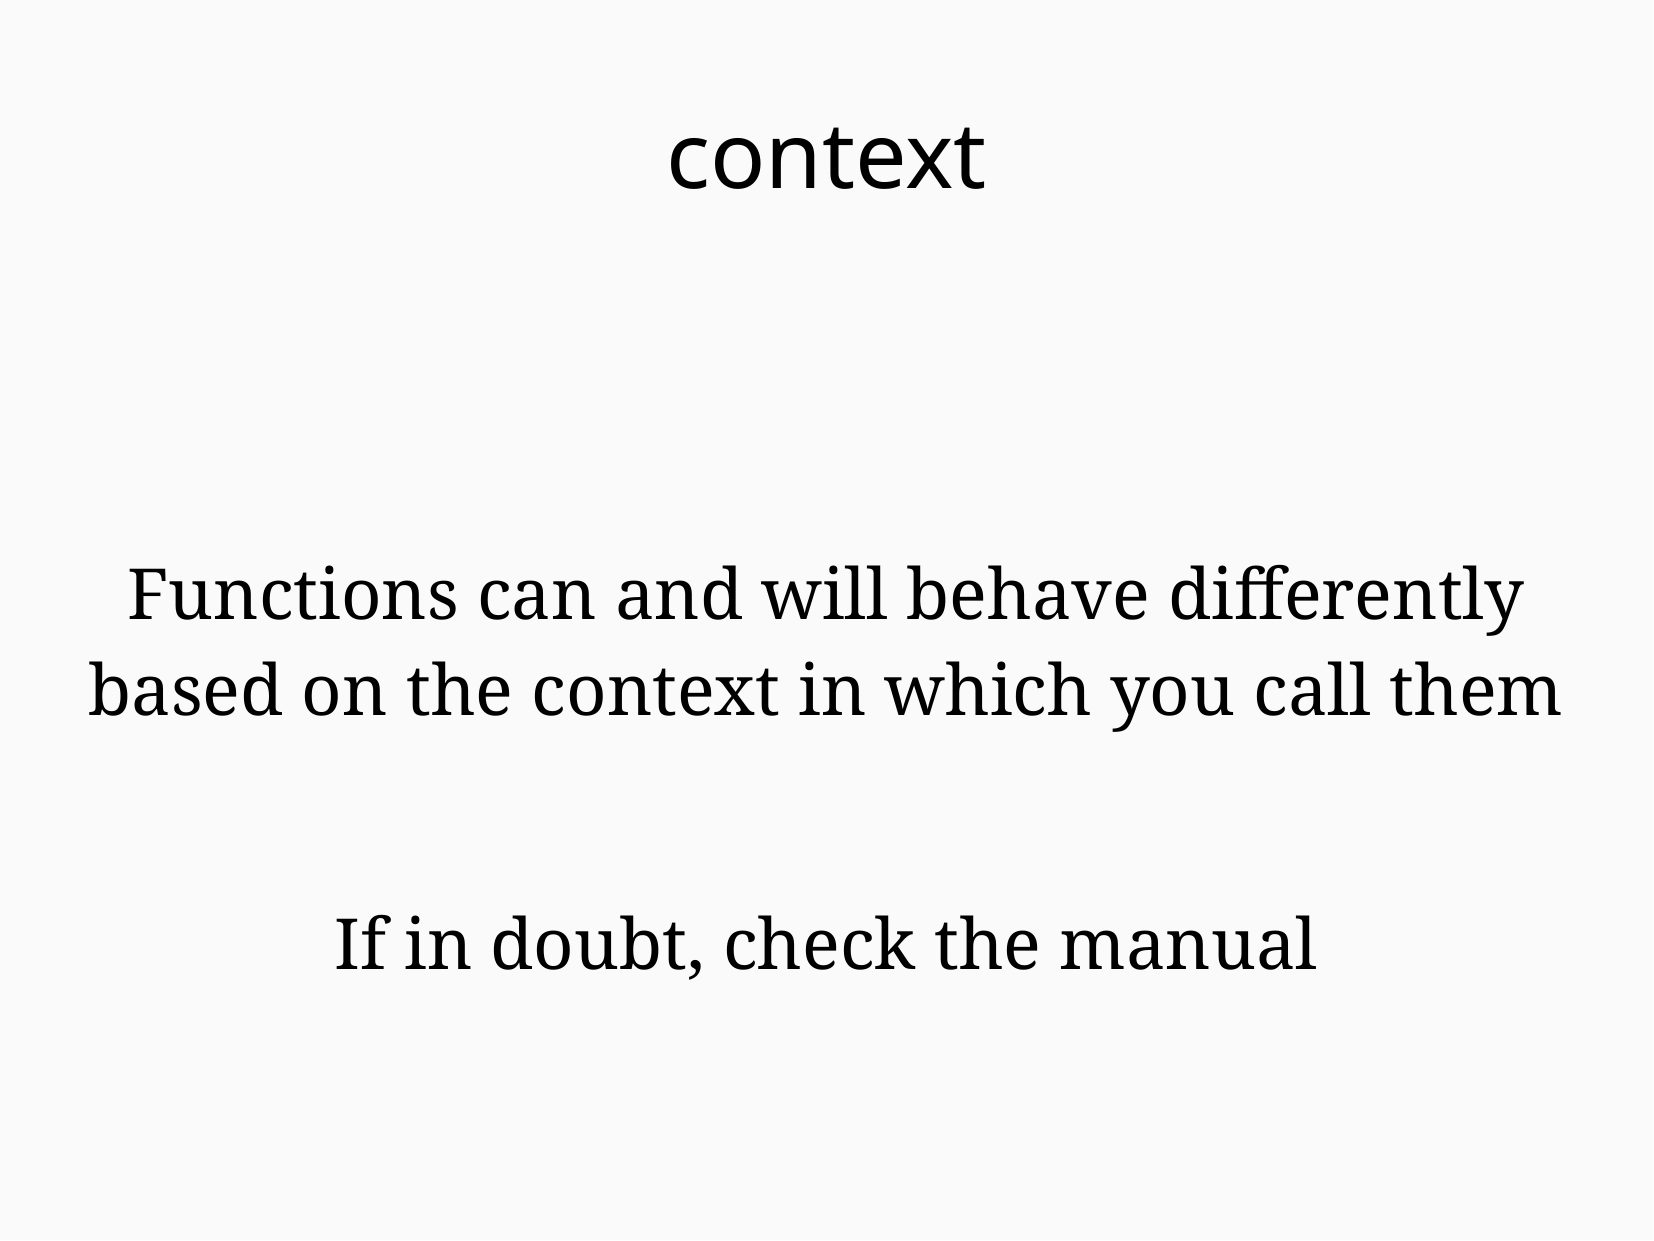

# context
Functions can and will behave differently based on the context in which you call them
If in doubt, check the manual